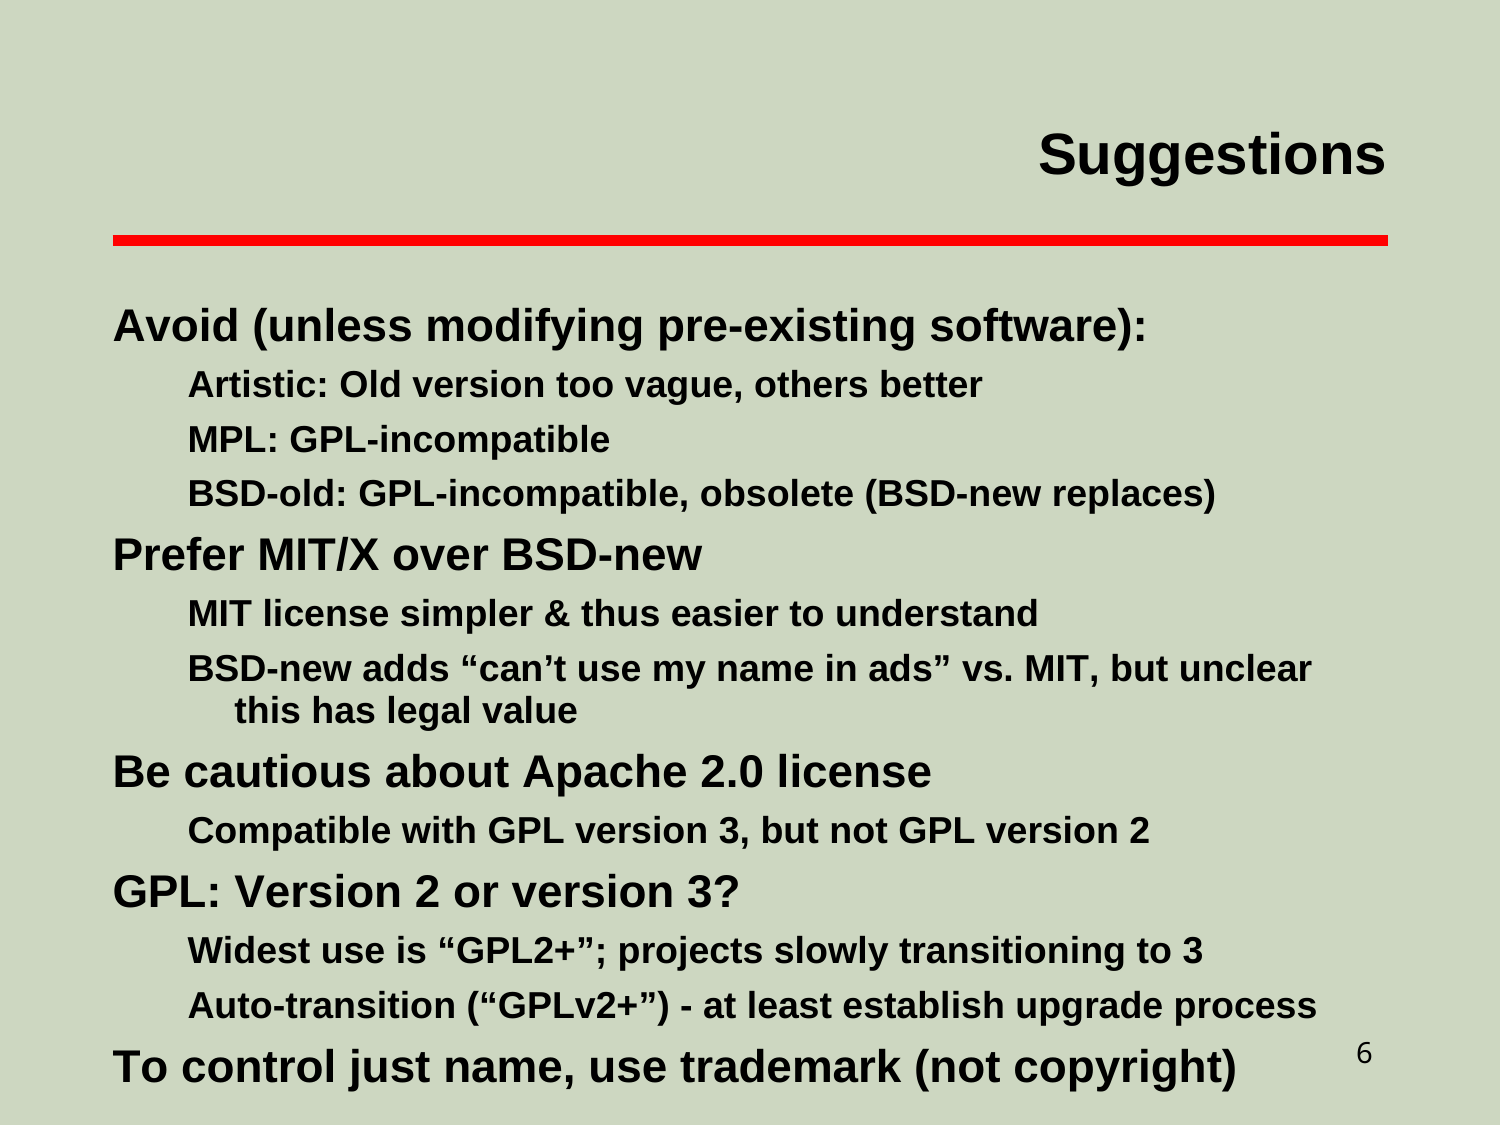

# Suggestions
Avoid (unless modifying pre-existing software):
Artistic: Old version too vague, others better
MPL: GPL-incompatible
BSD-old: GPL-incompatible, obsolete (BSD-new replaces)
Prefer MIT/X over BSD-new
MIT license simpler & thus easier to understand
BSD-new adds “can’t use my name in ads” vs. MIT, but unclear this has legal value
Be cautious about Apache 2.0 license
Compatible with GPL version 3, but not GPL version 2
GPL: Version 2 or version 3?
Widest use is “GPL2+”; projects slowly transitioning to 3
Auto-transition (“GPLv2+”) - at least establish upgrade process
To control just name, use trademark (not copyright)